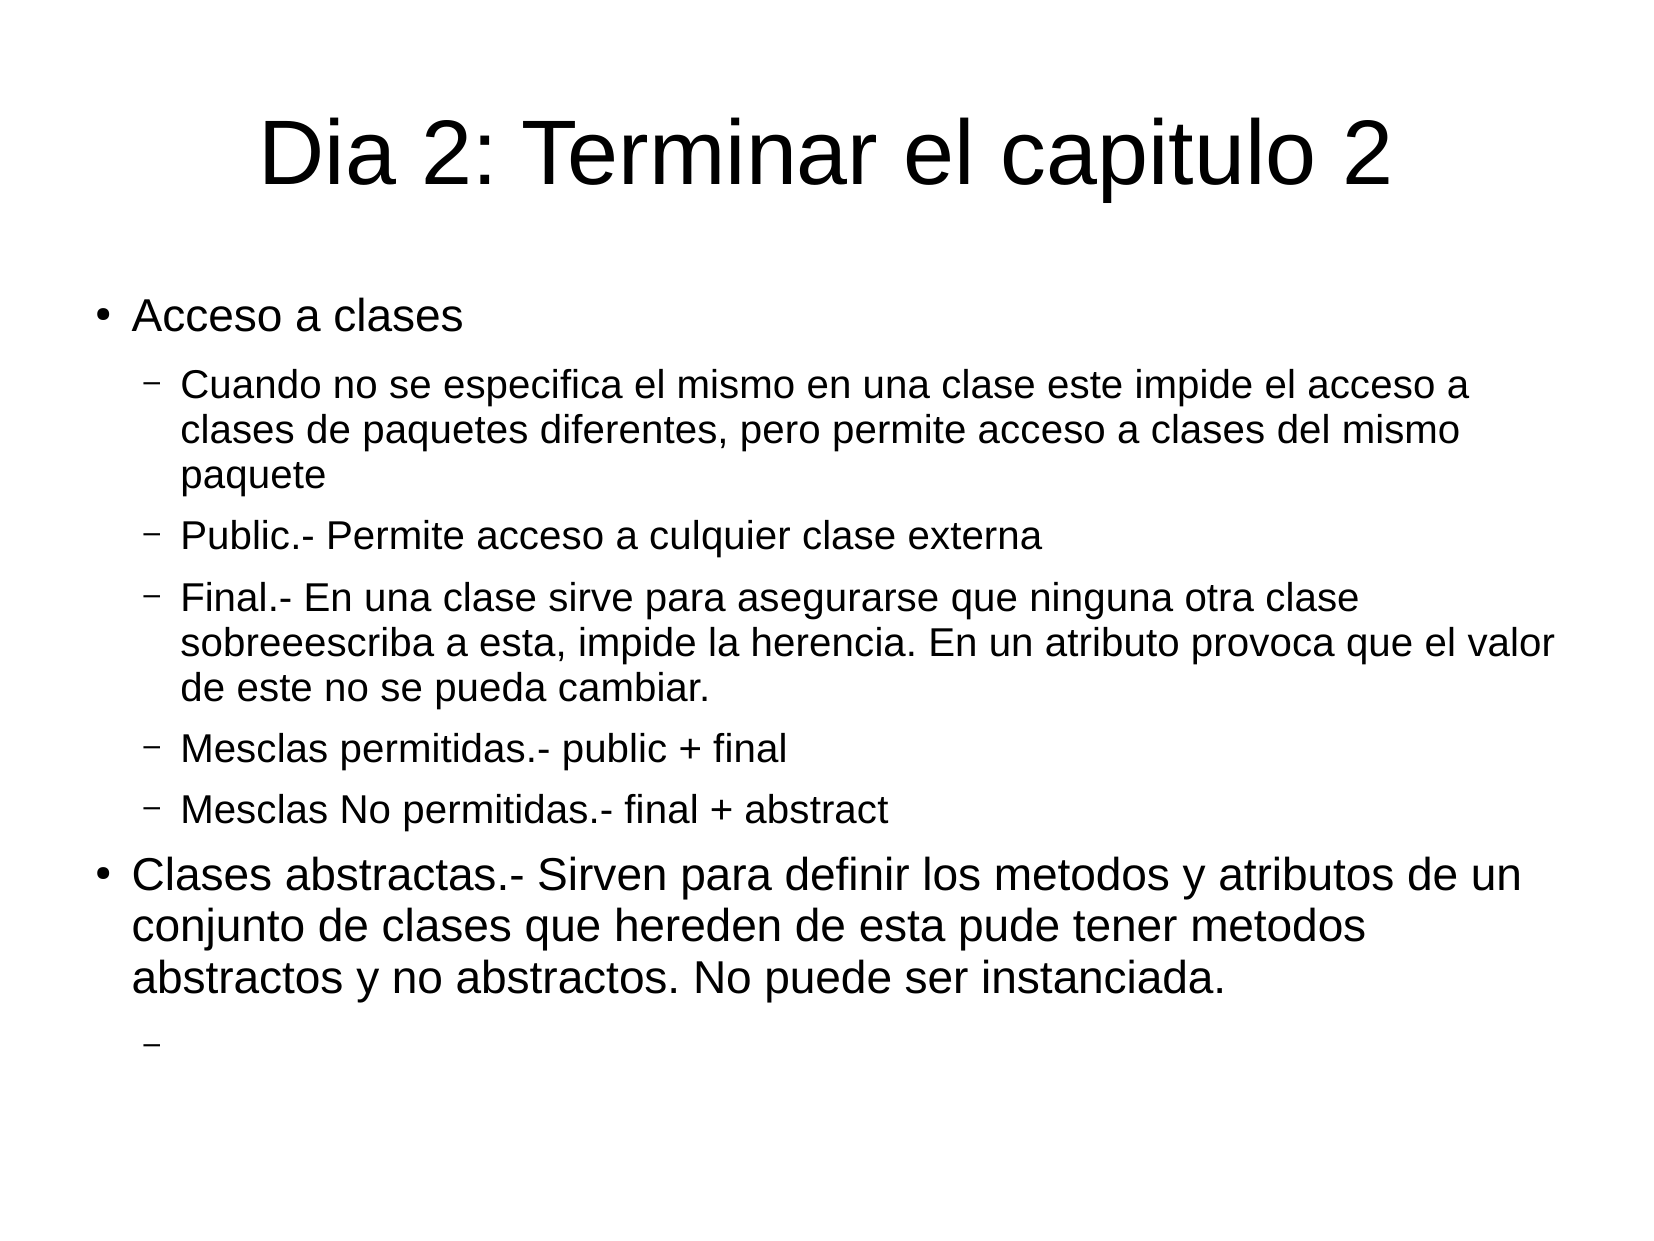

# Dia 2: Terminar el capitulo 2
Acceso a clases
Cuando no se especifica el mismo en una clase este impide el acceso a clases de paquetes diferentes, pero permite acceso a clases del mismo paquete
Public.- Permite acceso a culquier clase externa
Final.- En una clase sirve para asegurarse que ninguna otra clase sobreeescriba a esta, impide la herencia. En un atributo provoca que el valor de este no se pueda cambiar.
Mesclas permitidas.- public + final
Mesclas No permitidas.- final + abstract
Clases abstractas.- Sirven para definir los metodos y atributos de un conjunto de clases que hereden de esta pude tener metodos abstractos y no abstractos. No puede ser instanciada.